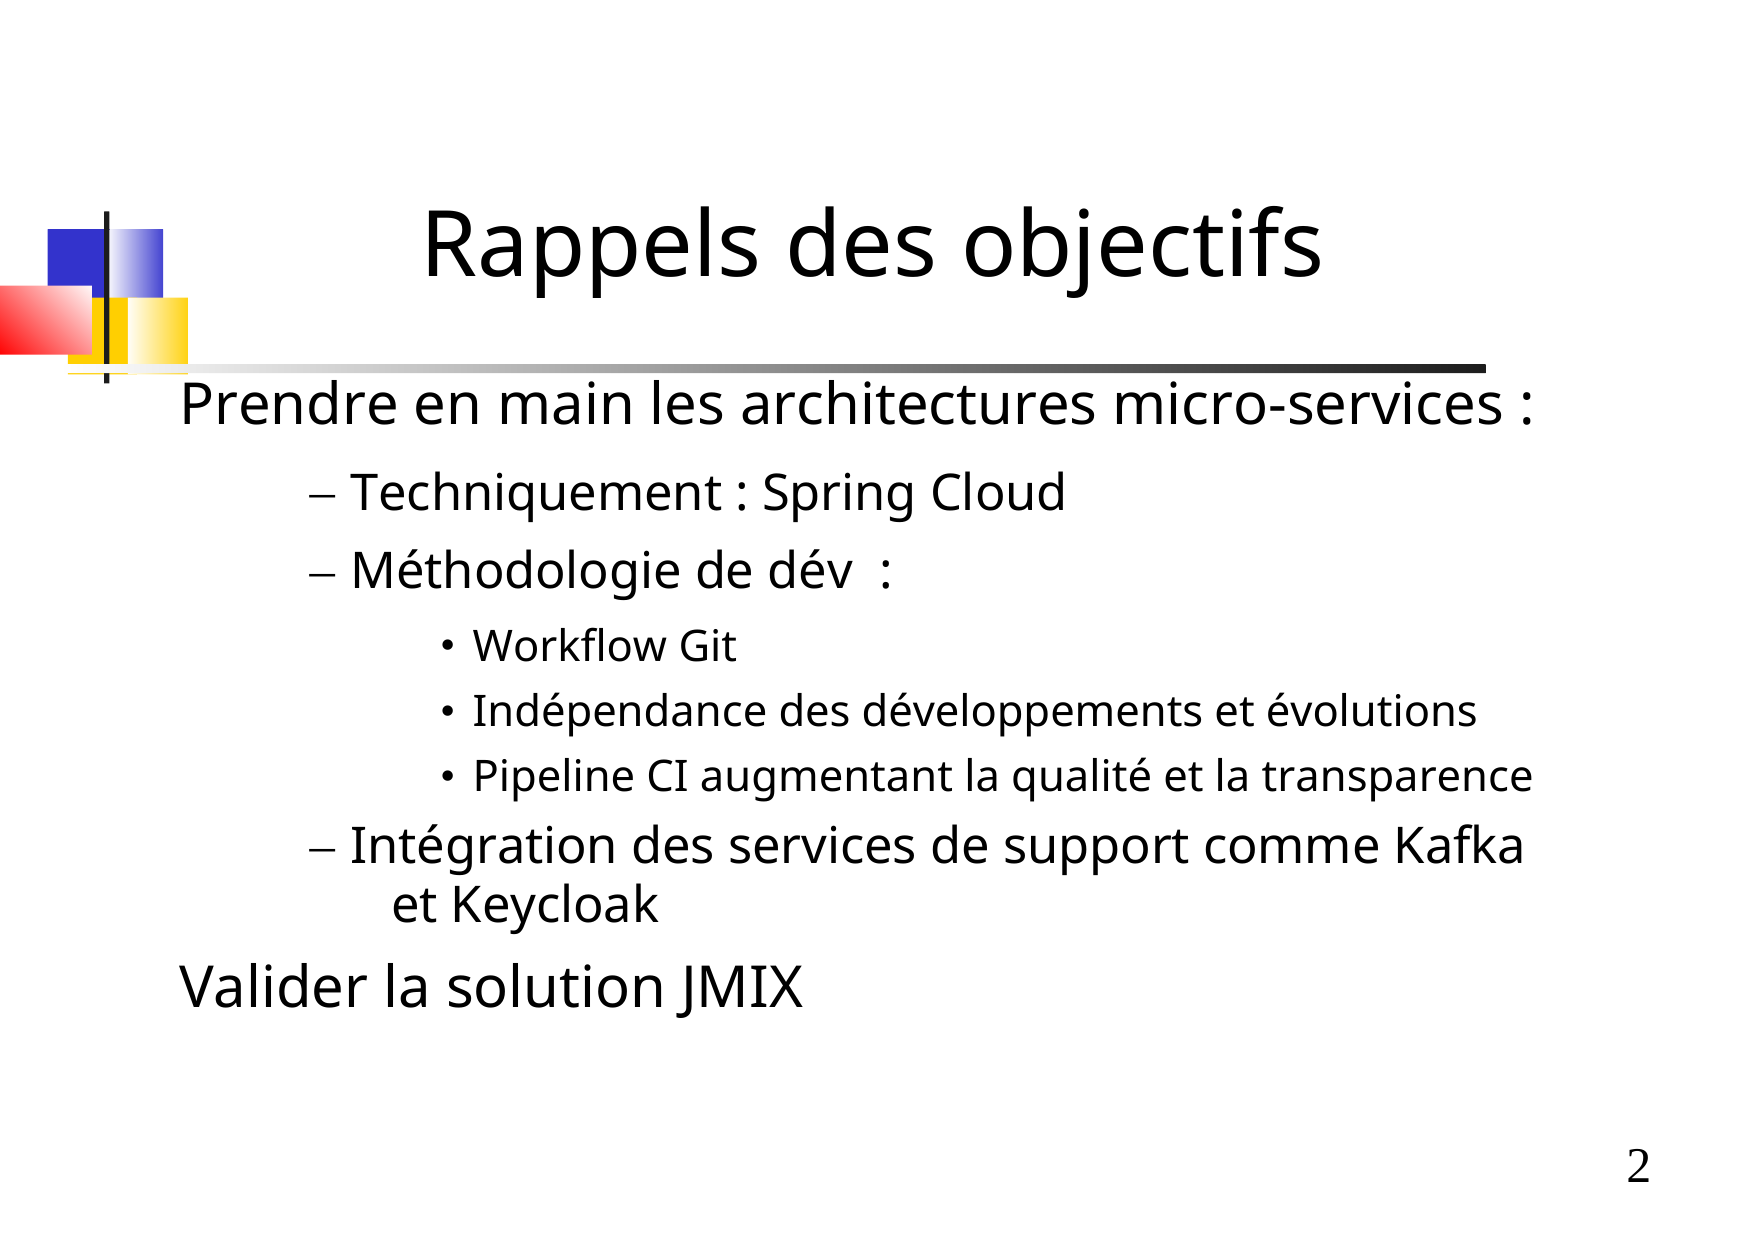

# Rappels des objectifs
Prendre en main les architectures micro-services :
Techniquement : Spring Cloud
Méthodologie de dév  :
Workflow Git
Indépendance des développements et évolutions
Pipeline CI augmentant la qualité et la transparence
Intégration des services de support comme Kafka et Keycloak
Valider la solution JMIX